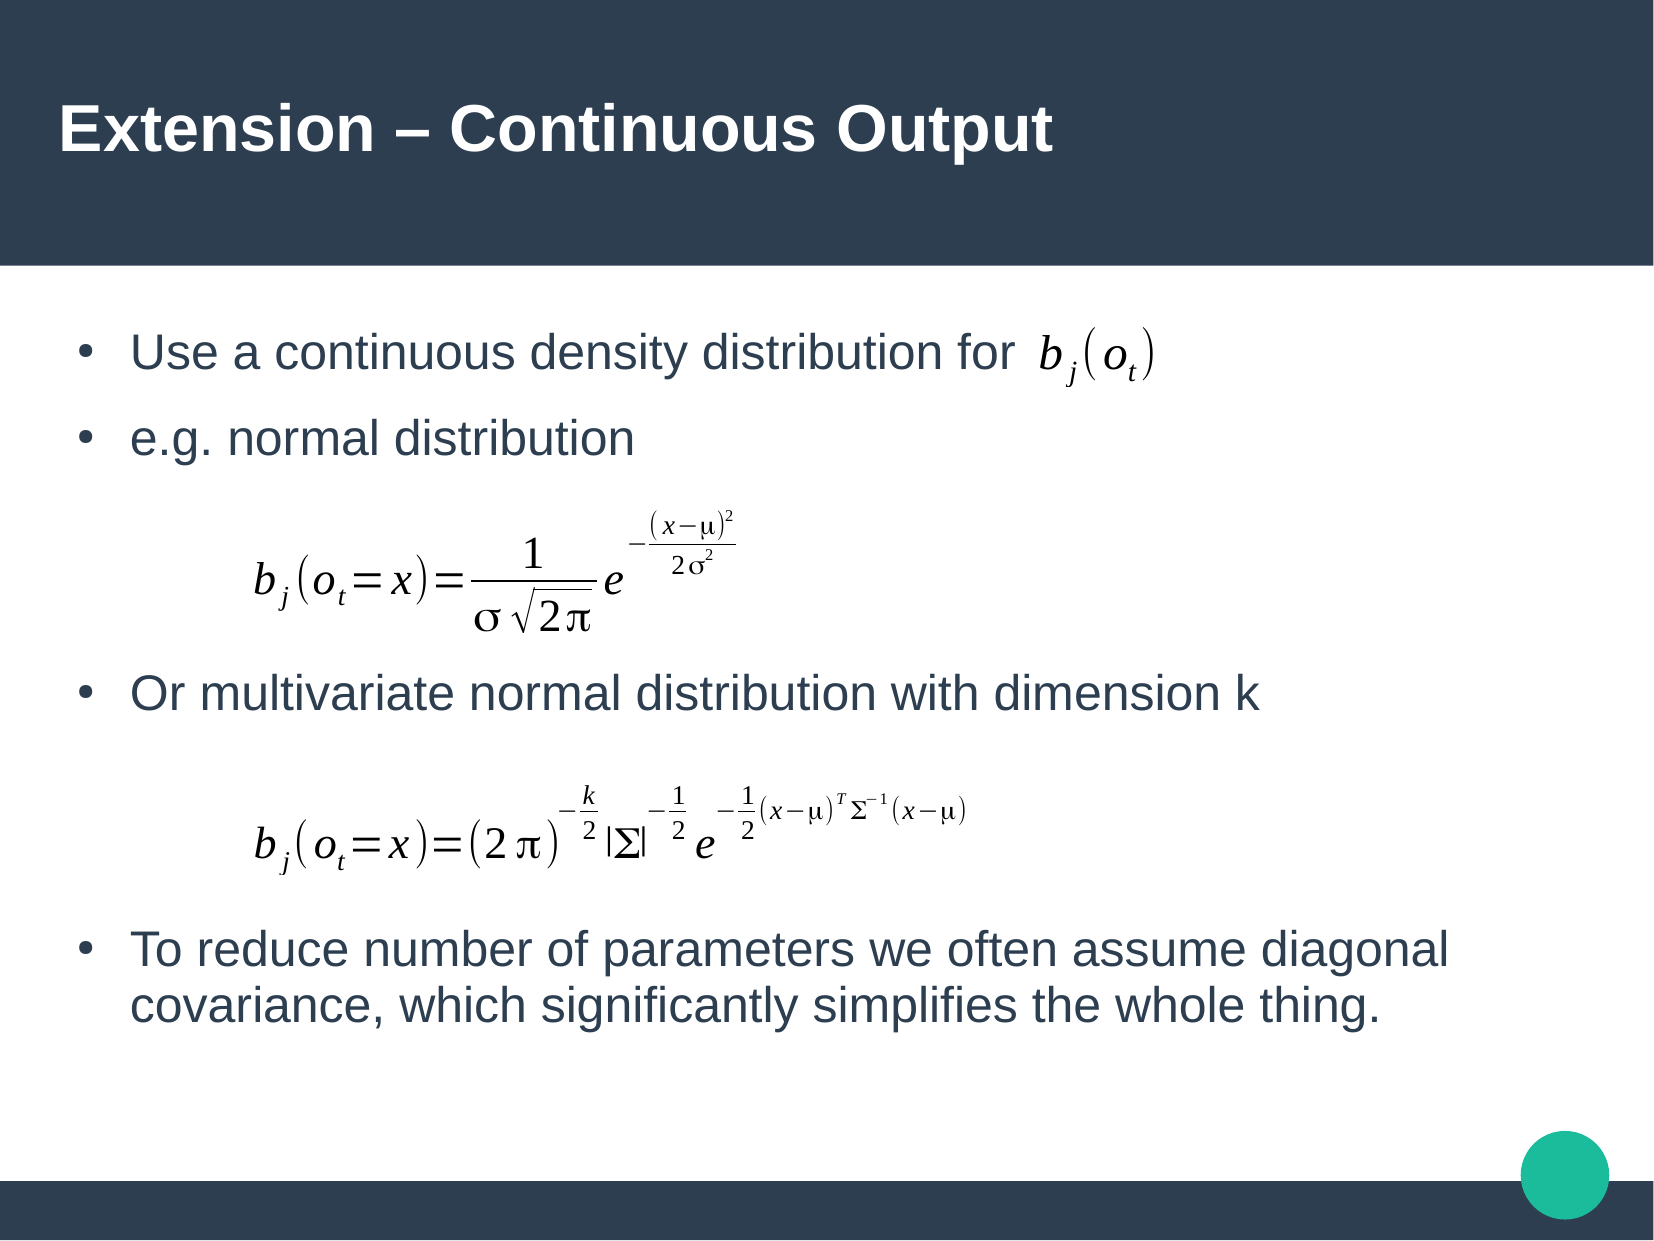

# Extension – Continuous Output
Use a continuous density distribution for
e.g. normal distribution
Or multivariate normal distribution with dimension k
To reduce number of parameters we often assume diagonal covariance, which significantly simplifies the whole thing.